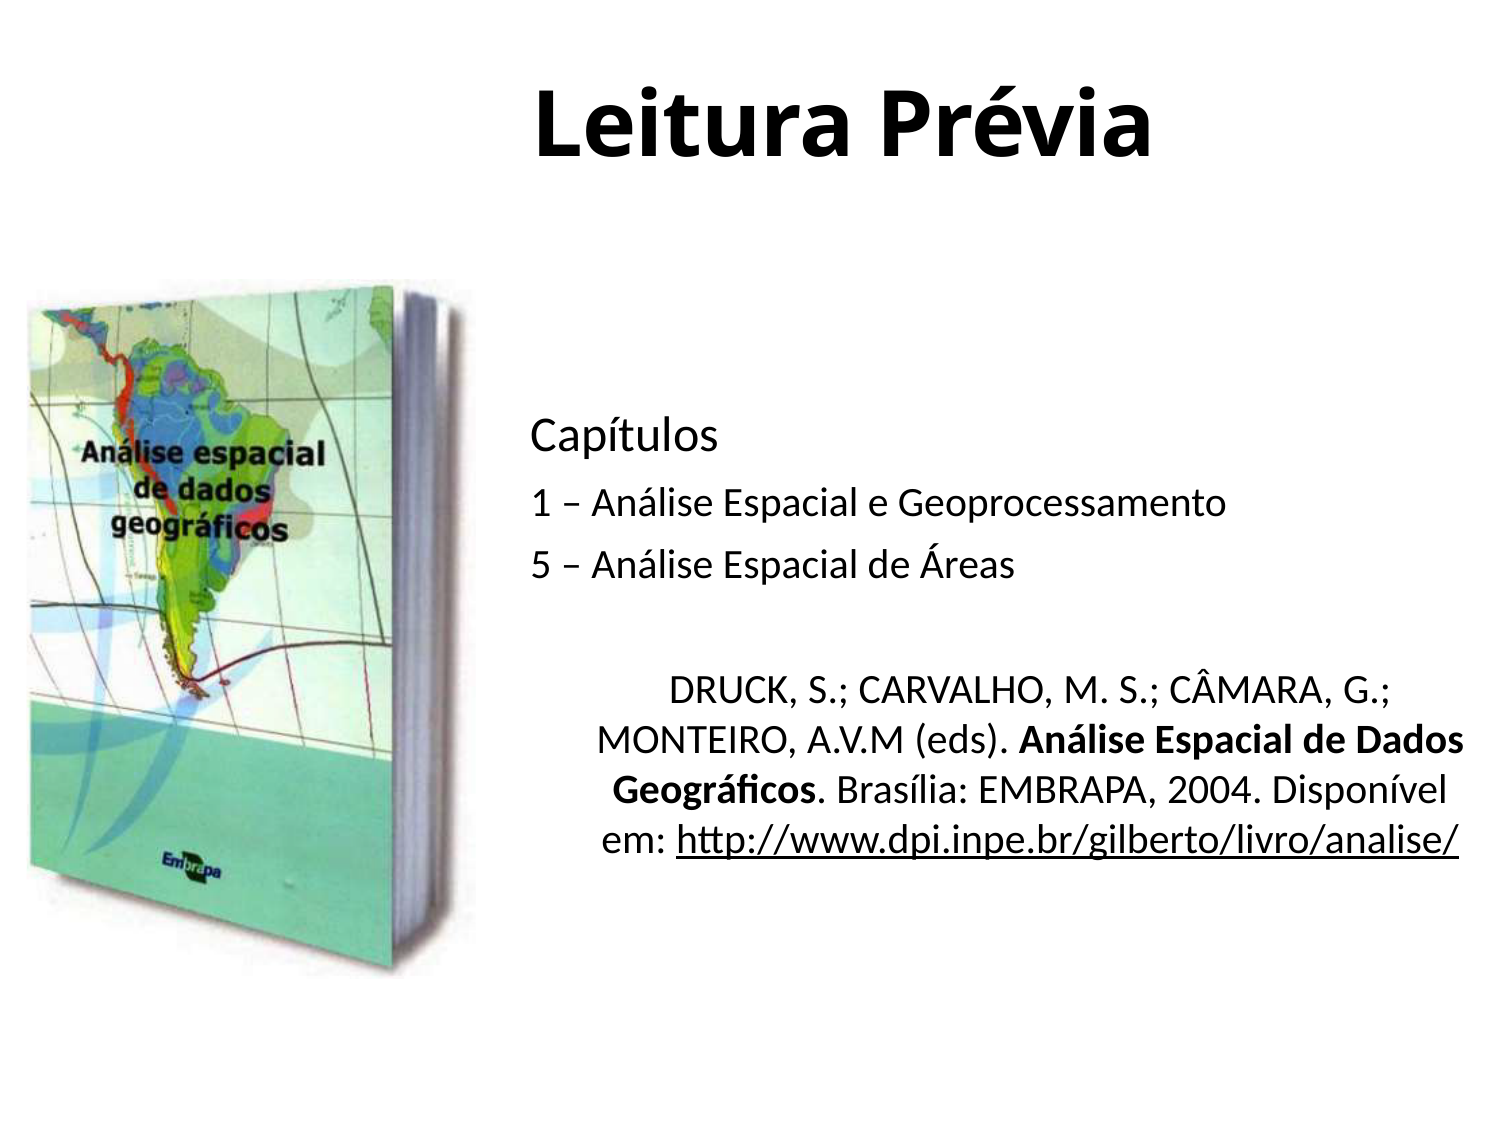

# Leitura Prévia
Capítulos
1 – Análise Espacial e Geoprocessamento
5 – Análise Espacial de Áreas
DRUCK, S.; CARVALHO, M. S.; CÂMARA, G.; MONTEIRO, A.V.M (eds). Análise Espacial de Dados Geográficos. Brasília: EMBRAPA, 2004. Disponível em: http://www.dpi.inpe.br/gilberto/livro/analise/